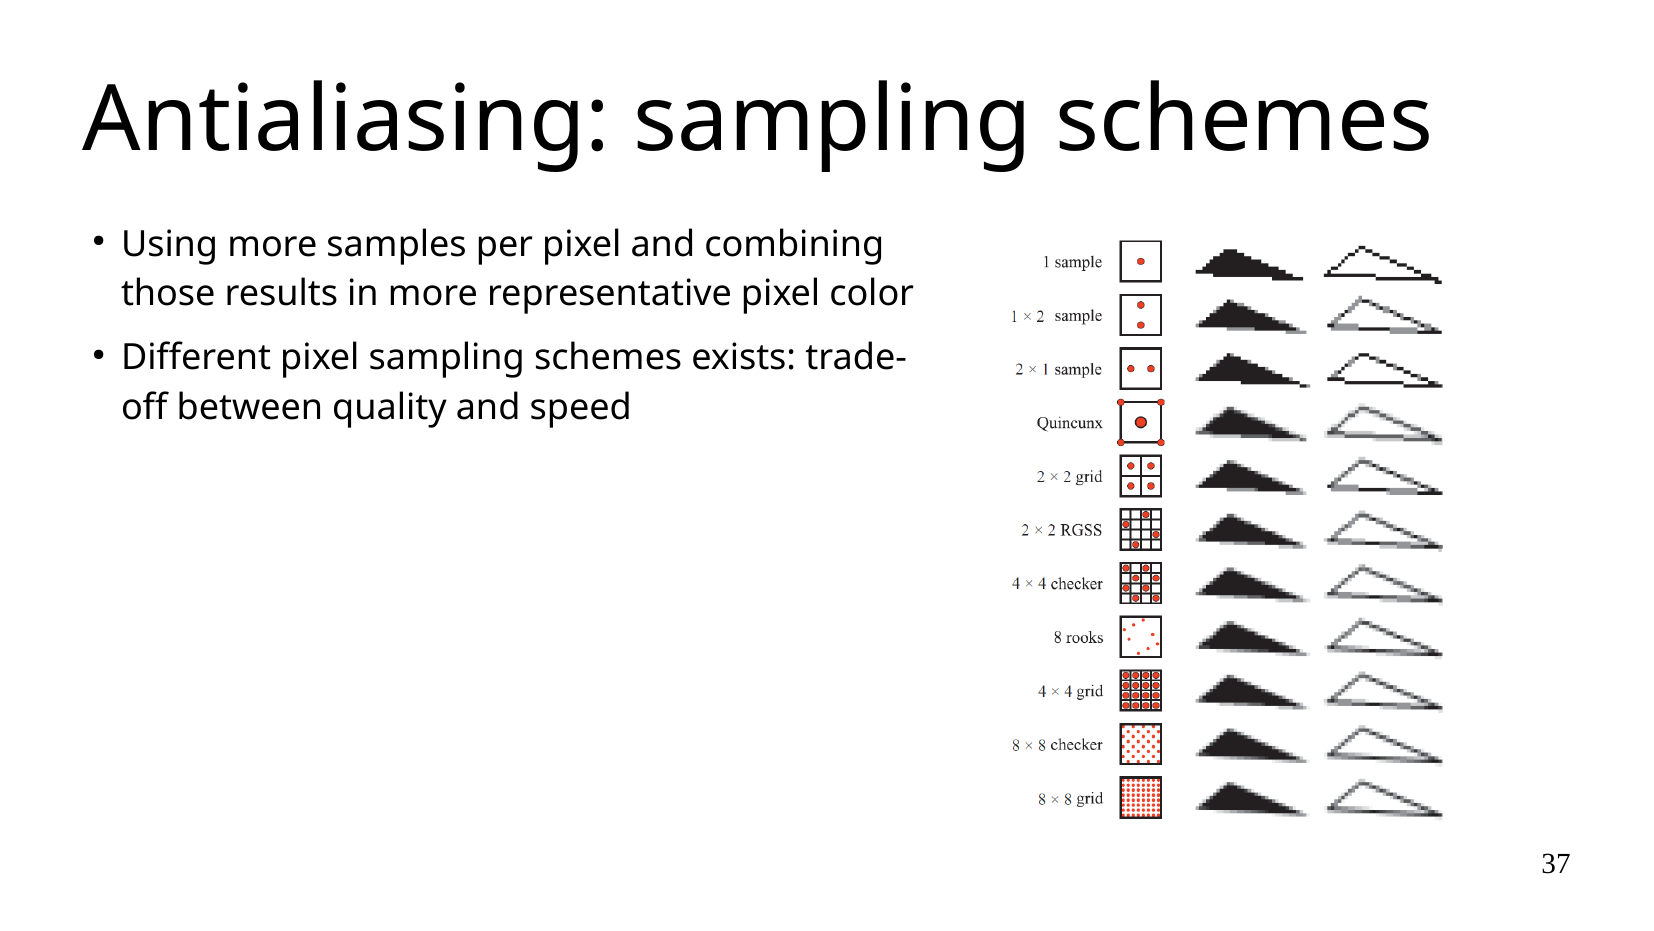

# Antialiasing: sampling schemes
Using more samples per pixel and combining those results in more representative pixel color
Different pixel sampling schemes exists: trade-off between quality and speed
37